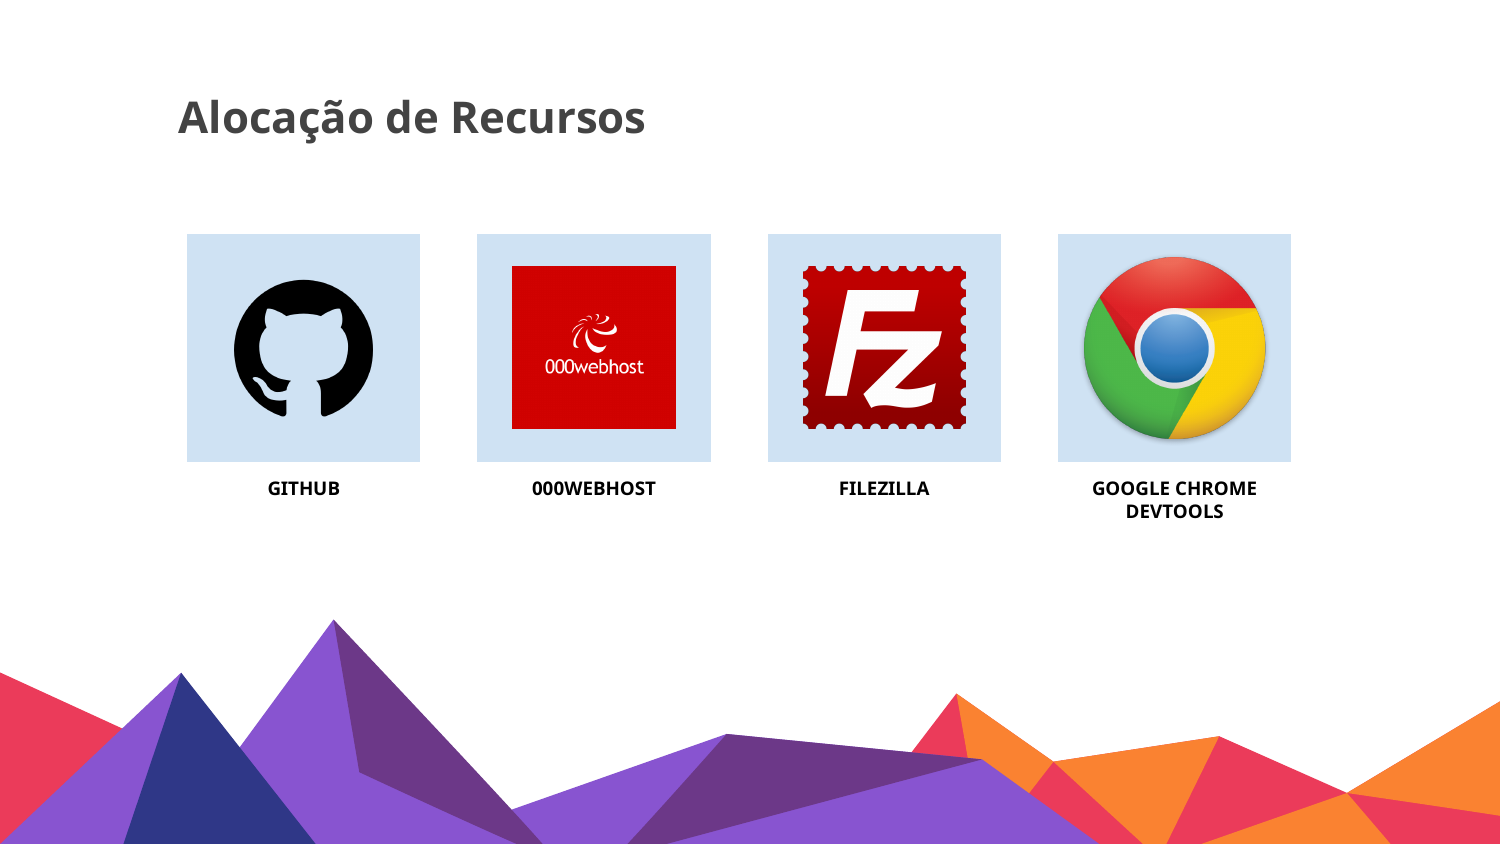

# Alocação de Recursos
GITHUB
000WEBHOST
FILEZILLA
GOOGLE CHROME DEVTOOLS